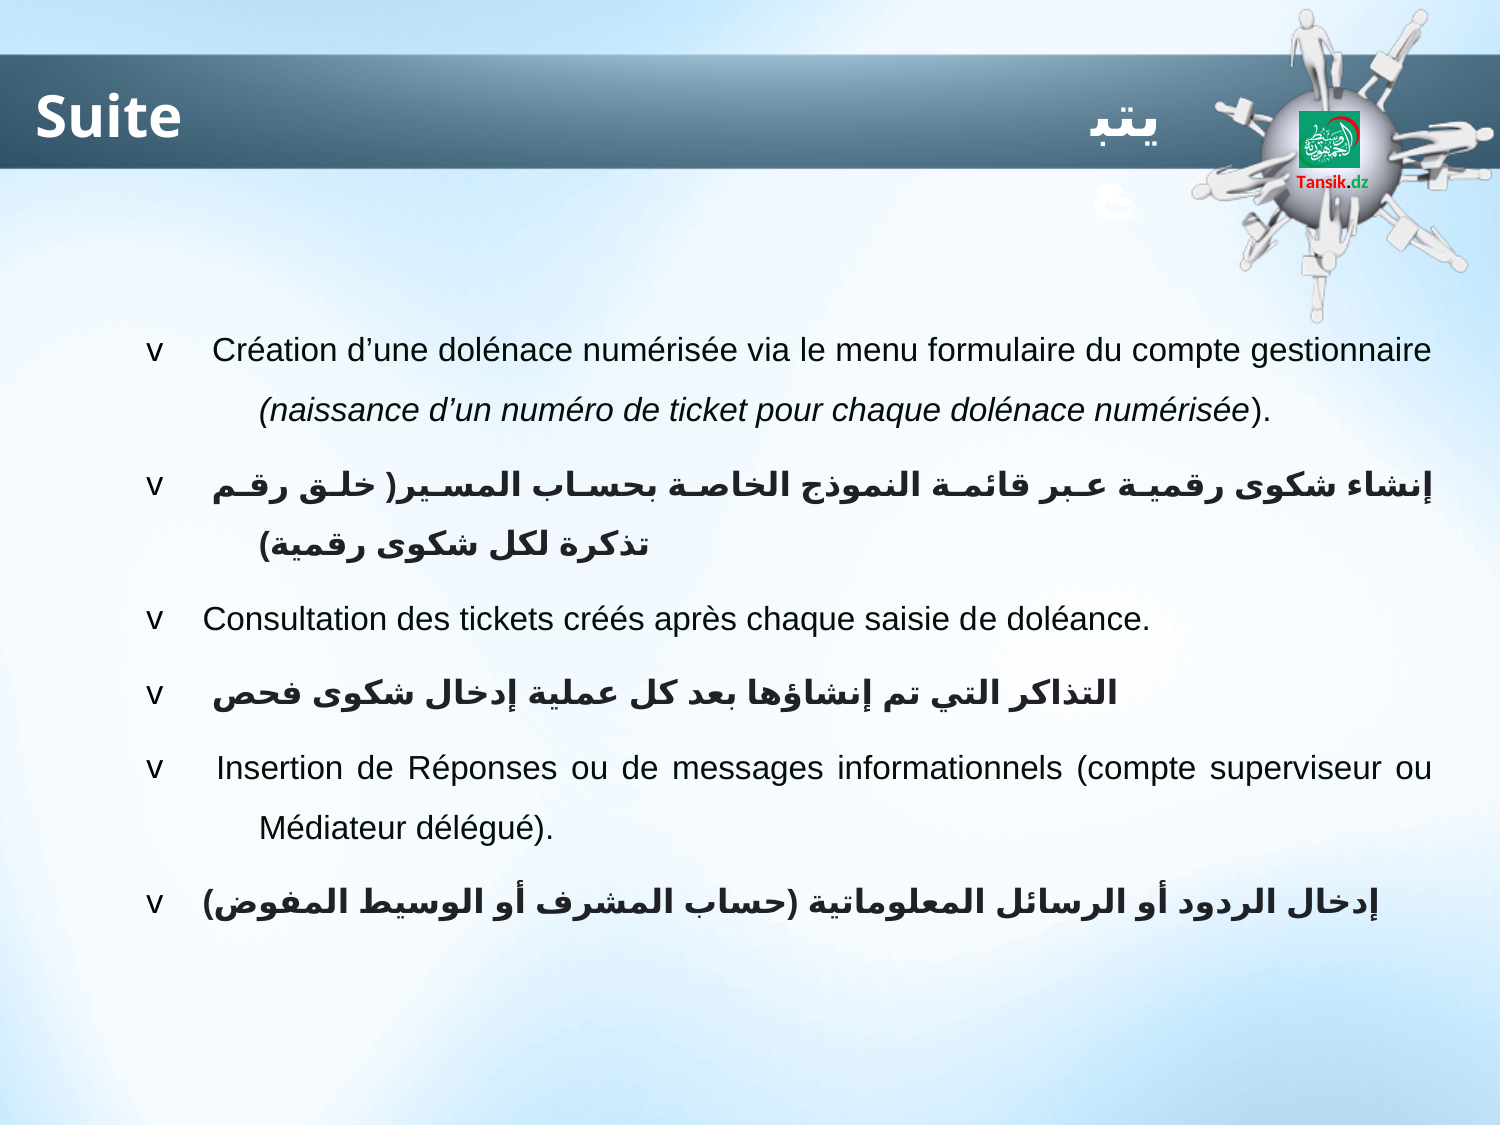

يتبع
# Suite
Tansik.dz
 Création d’une dolénace numérisée via le menu formulaire du compte gestionnaire (naissance d’un numéro de ticket pour chaque dolénace numérisée).
 إنشاء شكوى رقمية عبر قائمة النموذج الخاصة بحساب المسير( خلق رقم تذكرة لكل شكوى رقمية)
Consultation des tickets créés après chaque saisie de doléance.
 التذاكر التي تم إنشاؤها بعد كل عملية إدخال شكوى فحص
 Insertion de Réponses ou de messages informationnels (compte superviseur ou Médiateur délégué).
إدخال الردود أو الرسائل المعلوماتية (حساب المشرف أو الوسيط المفوض)